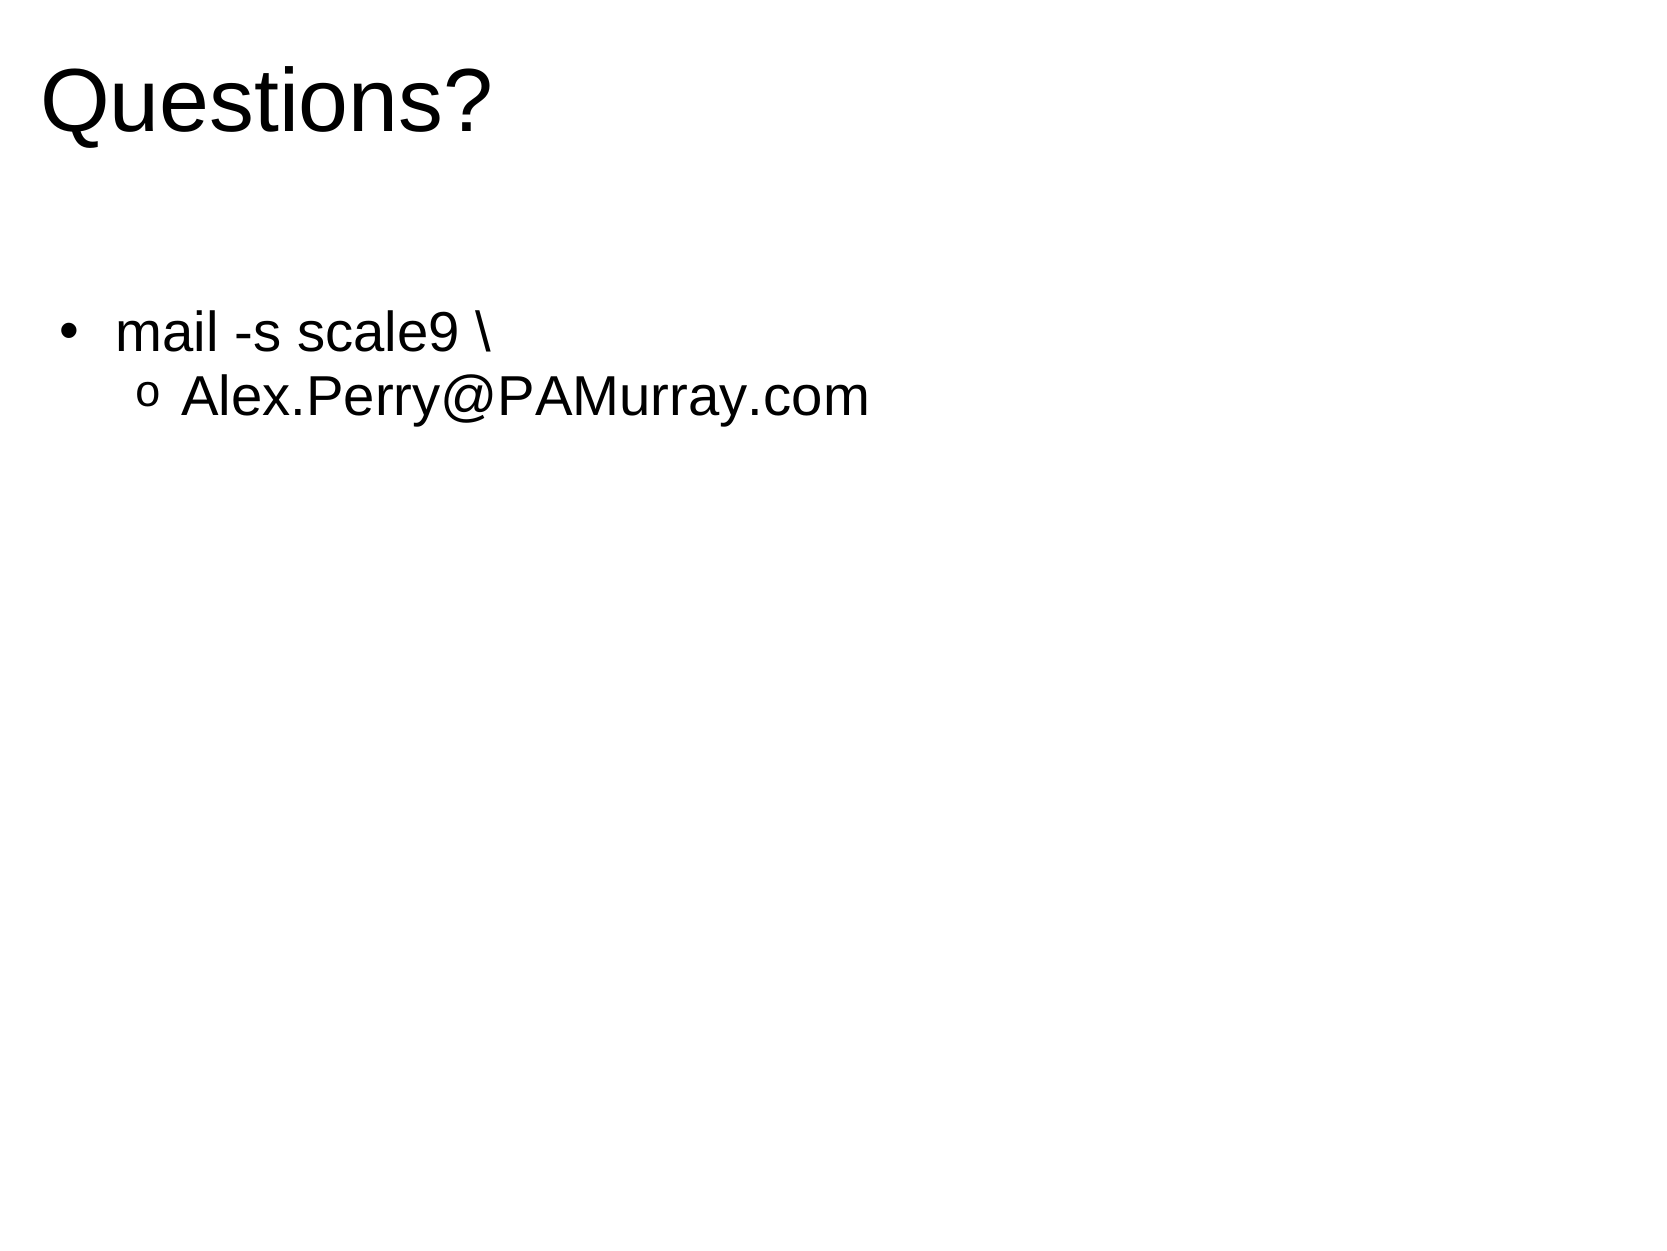

# Questions?
mail -s scale9 \
Alex.Perry@PAMurray.com